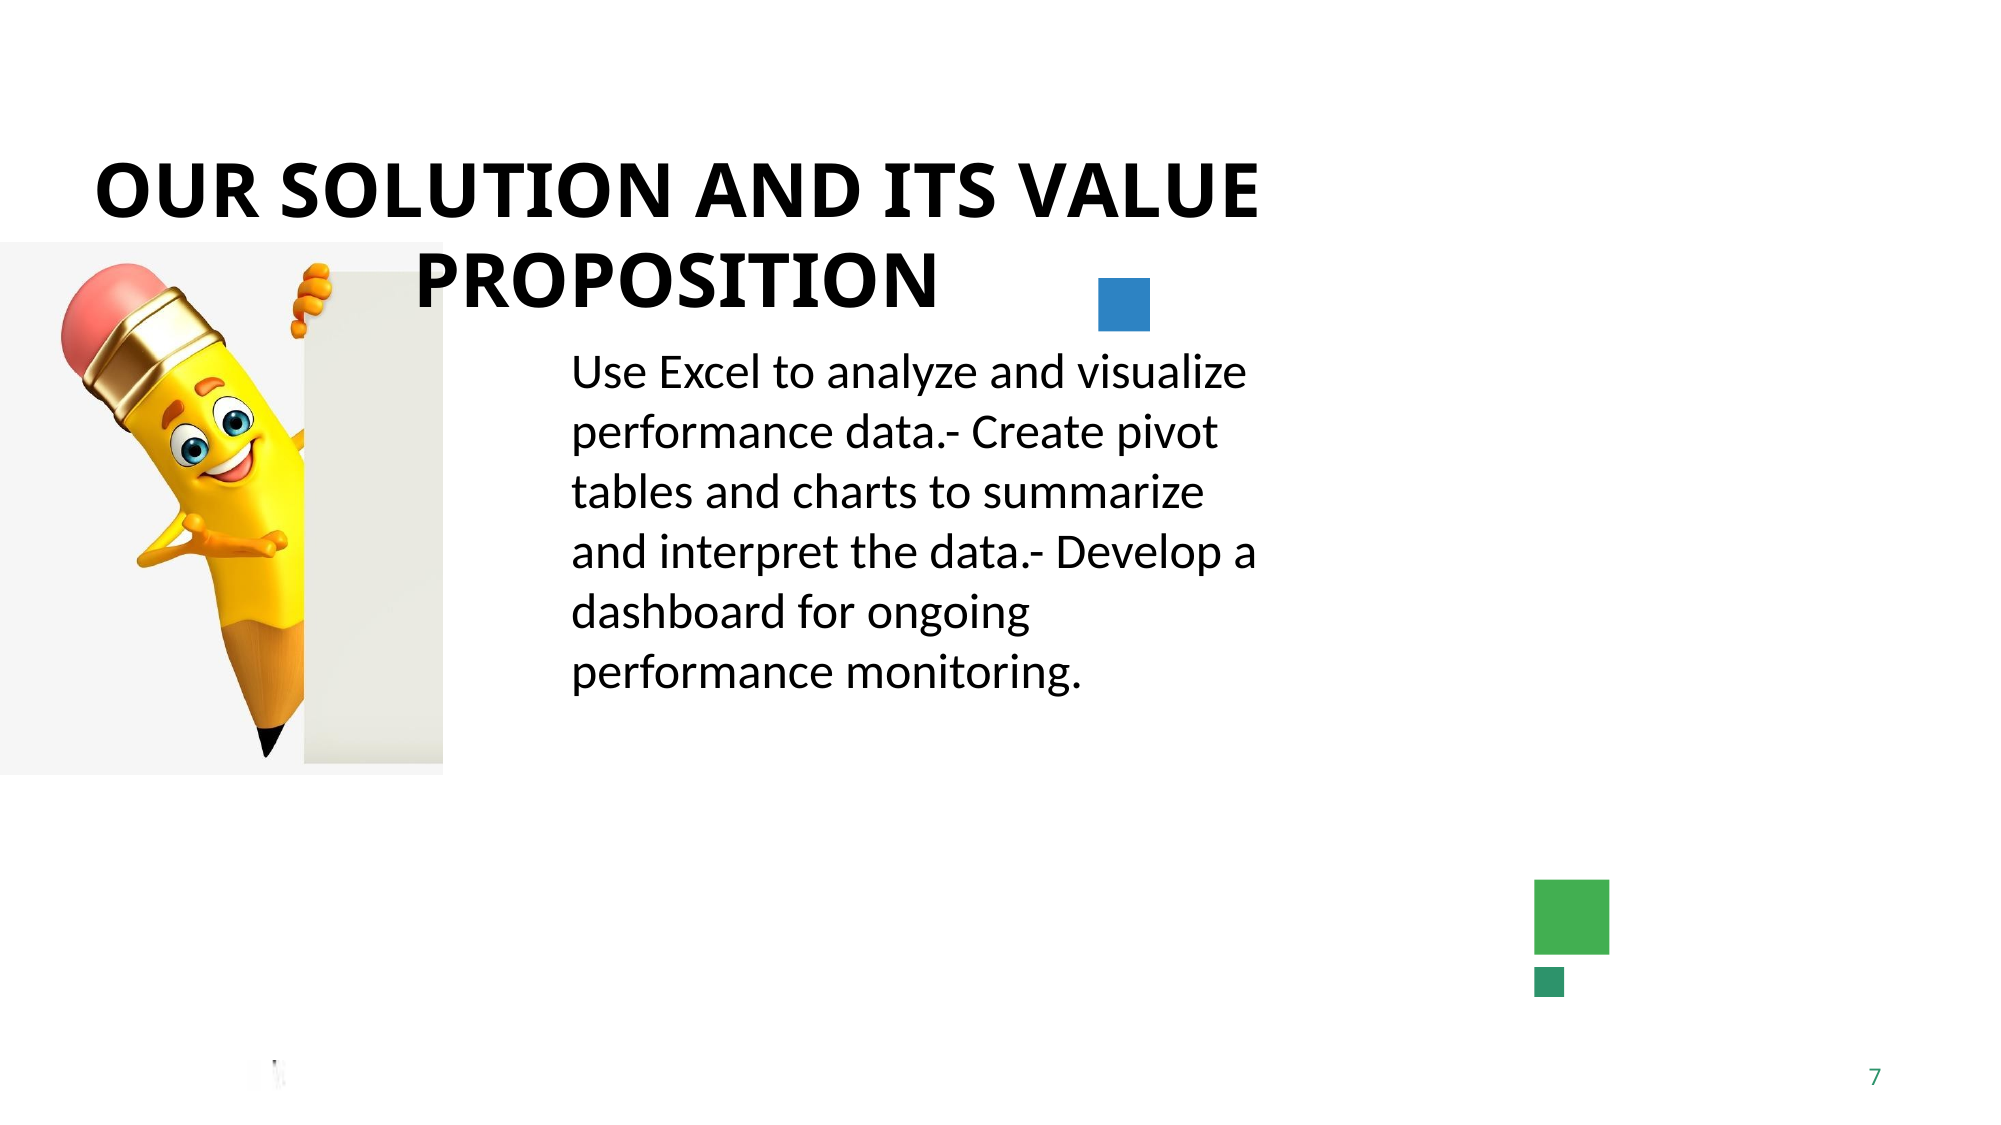

# OUR SOLUTION AND ITS VALUE PROPOSITION
Use Excel to analyze and visualize performance data.- Create pivot tables and charts to summarize and interpret the data.- Develop a dashboard for ongoing performance monitoring.